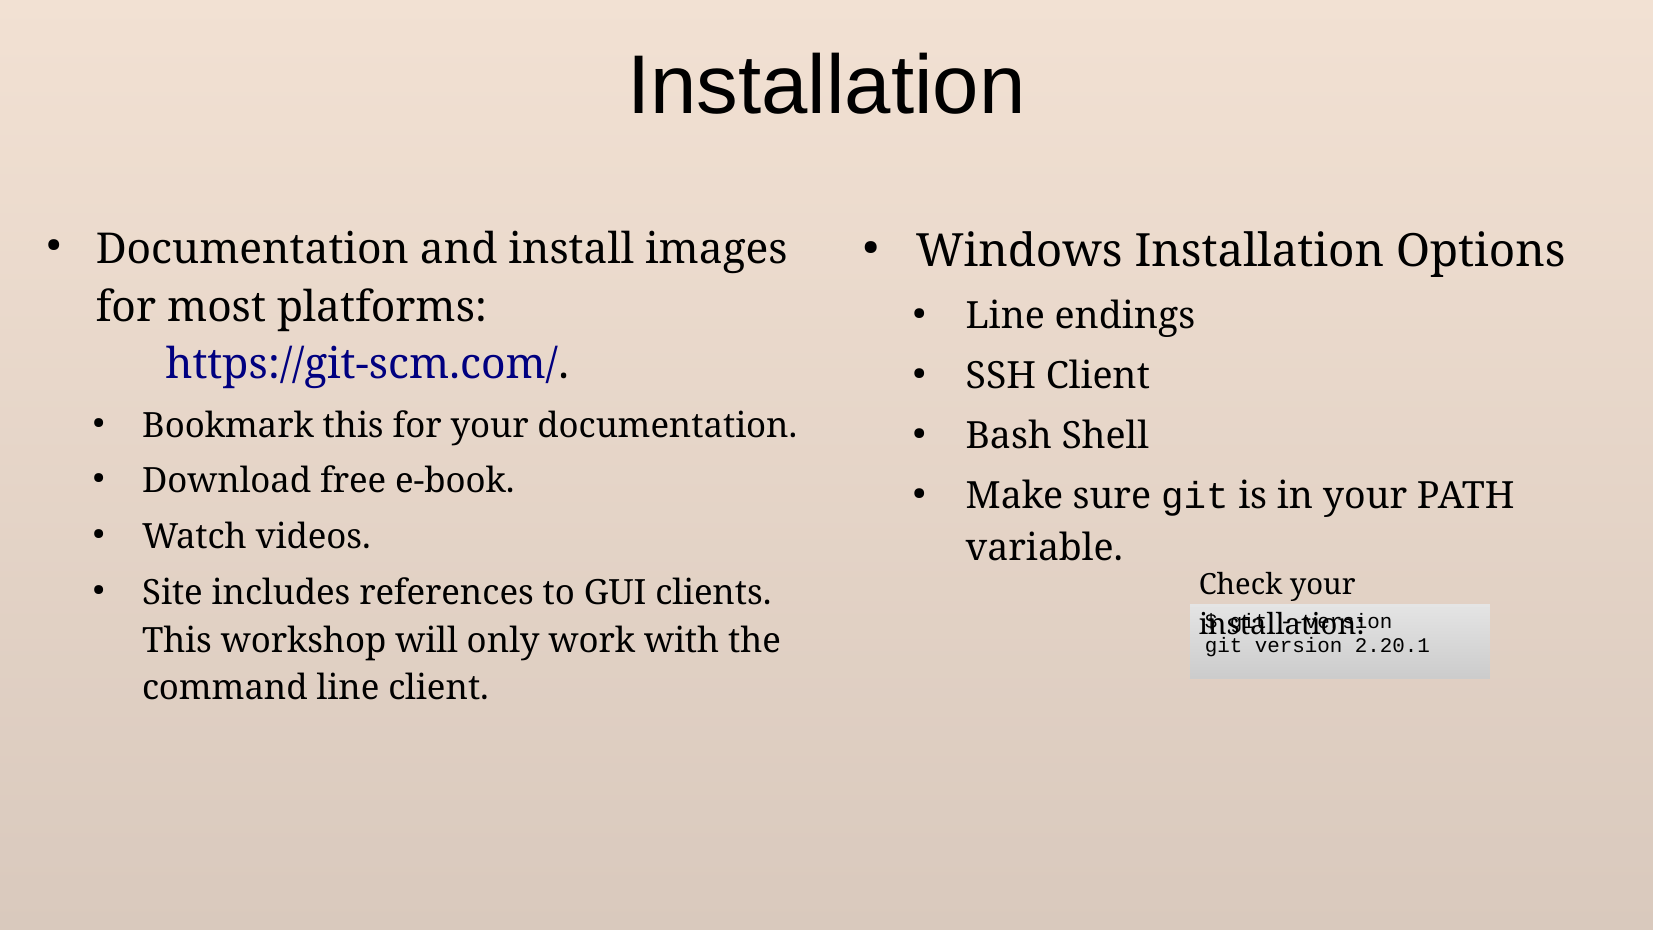

# Installation
Documentation and install images for most platforms:
	https://git-scm.com/.
Bookmark this for your documentation.
Download free e-book.
Watch videos.
Site includes references to GUI clients. This workshop will only work with the command line client.
Windows Installation Options
Line endings
SSH Client
Bash Shell
Make sure git is in your PATH variable.
Check your installation:
$ git --version
git version 2.20.1